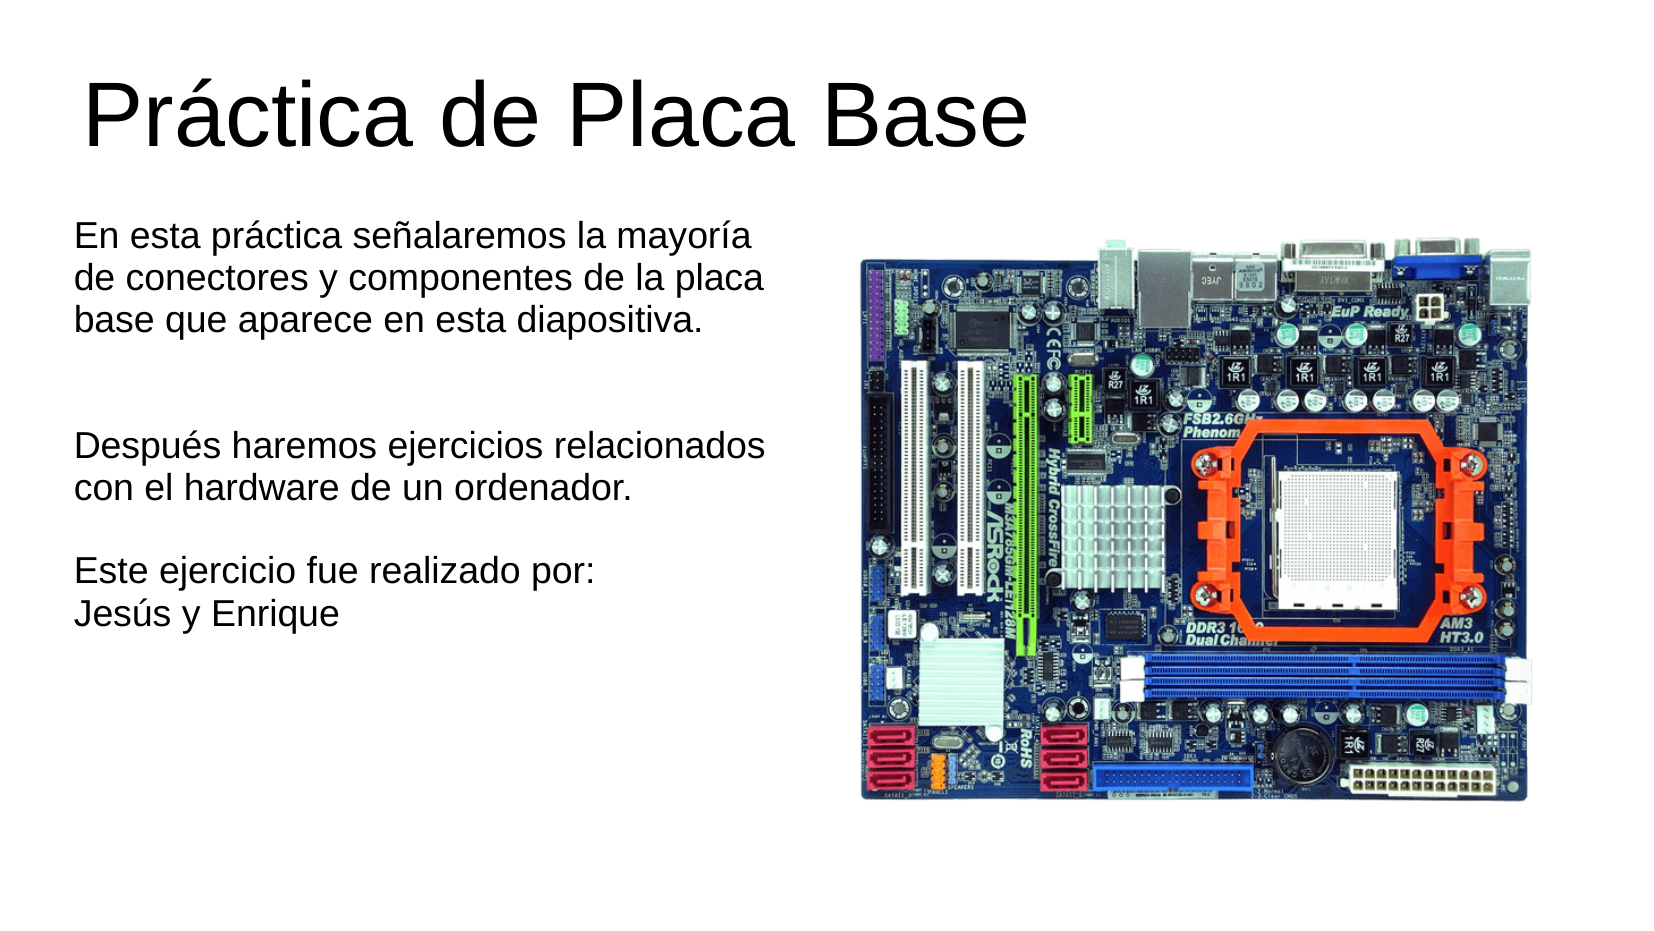

# Práctica de Placa Base
En esta práctica señalaremos la mayoría de conectores y componentes de la placa base que aparece en esta diapositiva.
Después haremos ejercicios relacionados con el hardware de un ordenador.
Este ejercicio fue realizado por:
Jesús y Enrique